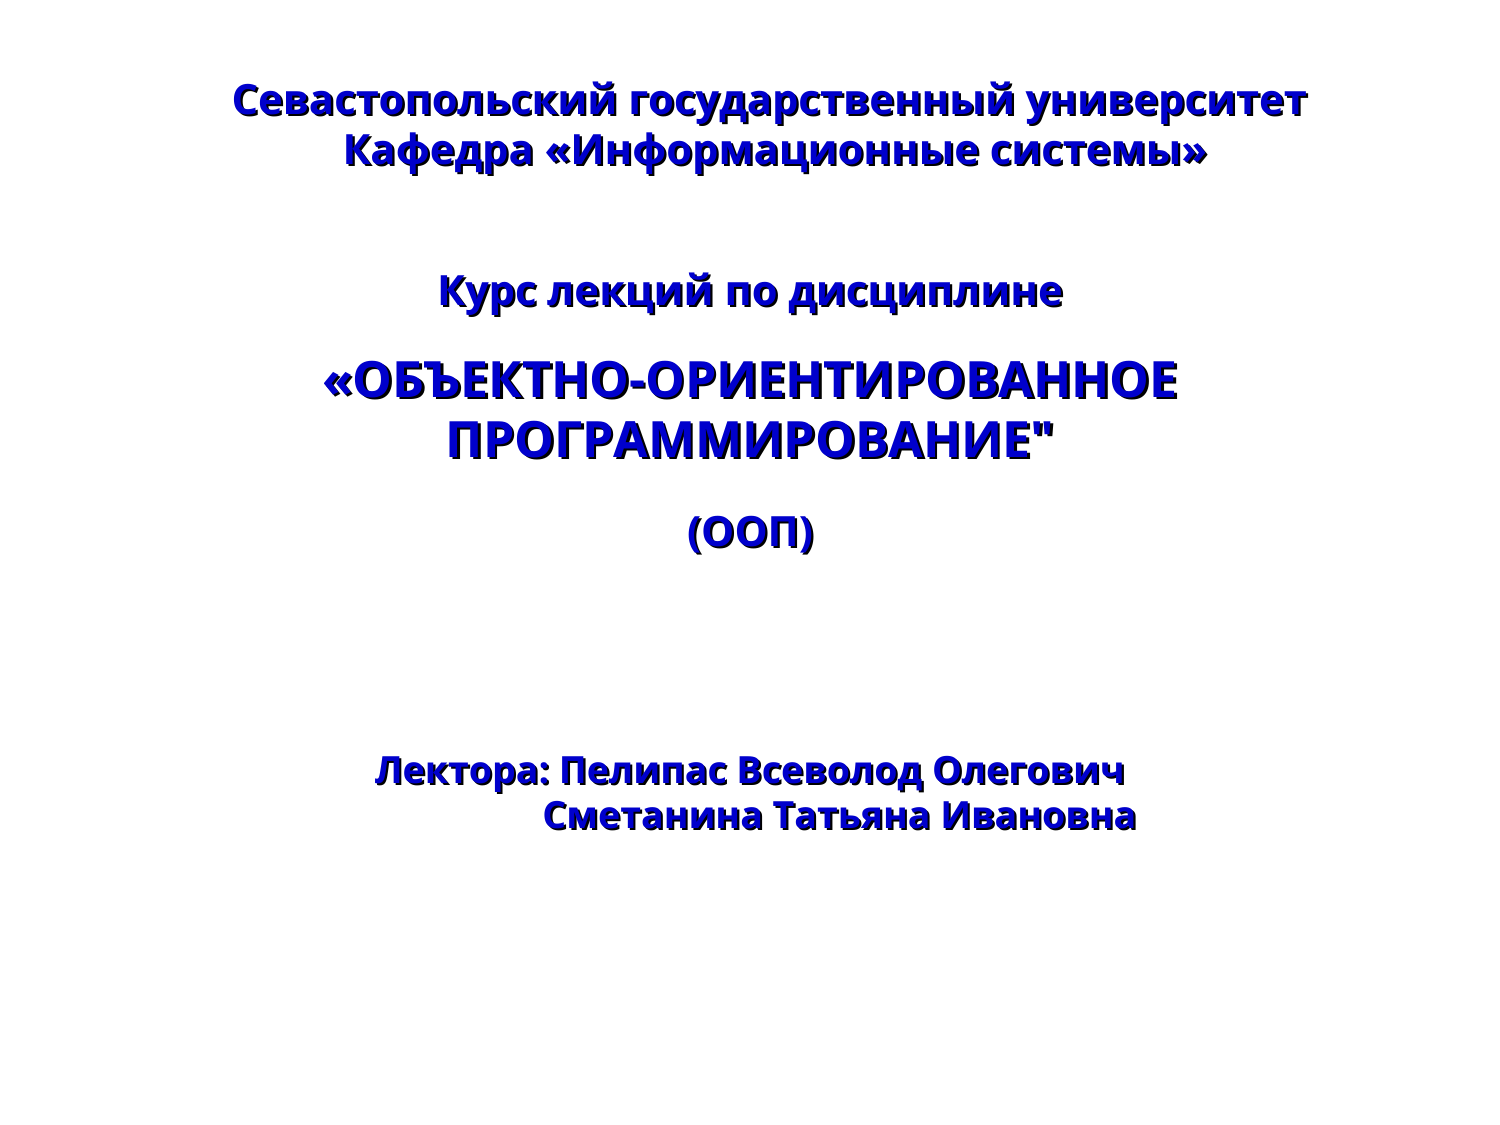

Севастопольский государственный университет
Кафедра «Информационные системы»
Курс лекций по дисциплине
«ОБЪЕКТНО-ОРИЕНТИРОВАННОЕ ПРОГРАММИРОВАНИЕ"
(ООП)
Лектора: Пелипас Всеволод Олегович
	 Сметанина Татьяна Ивановна